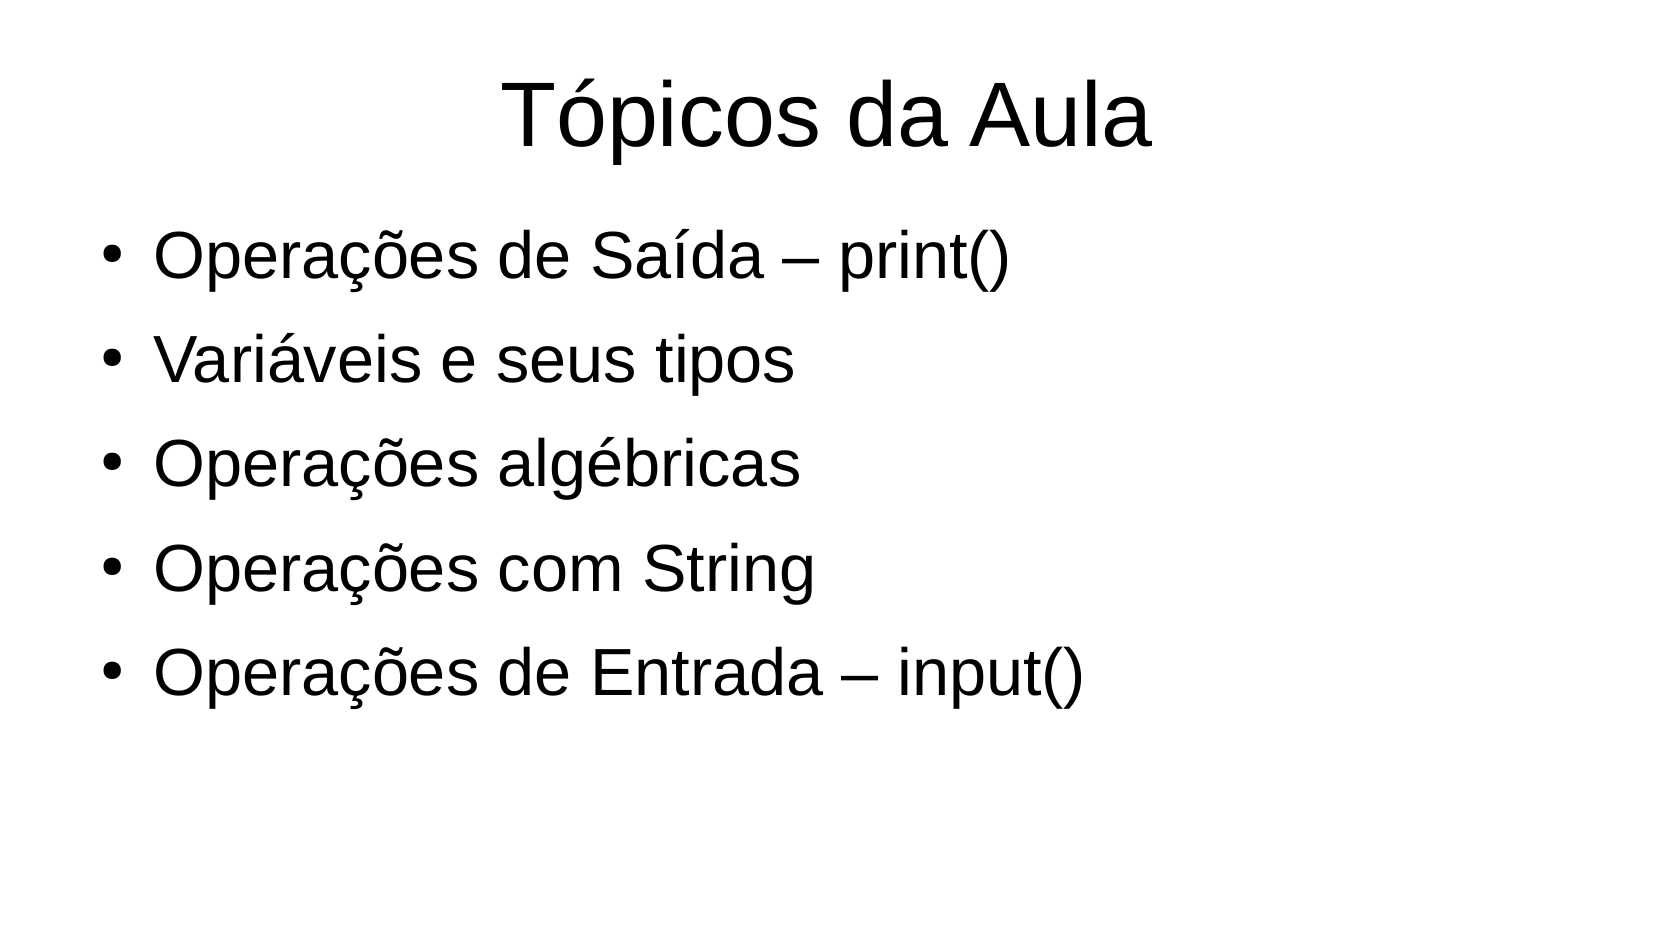

# Tópicos da Aula
Operações de Saída – print()
Variáveis e seus tipos
Operações algébricas
Operações com String
Operações de Entrada – input()